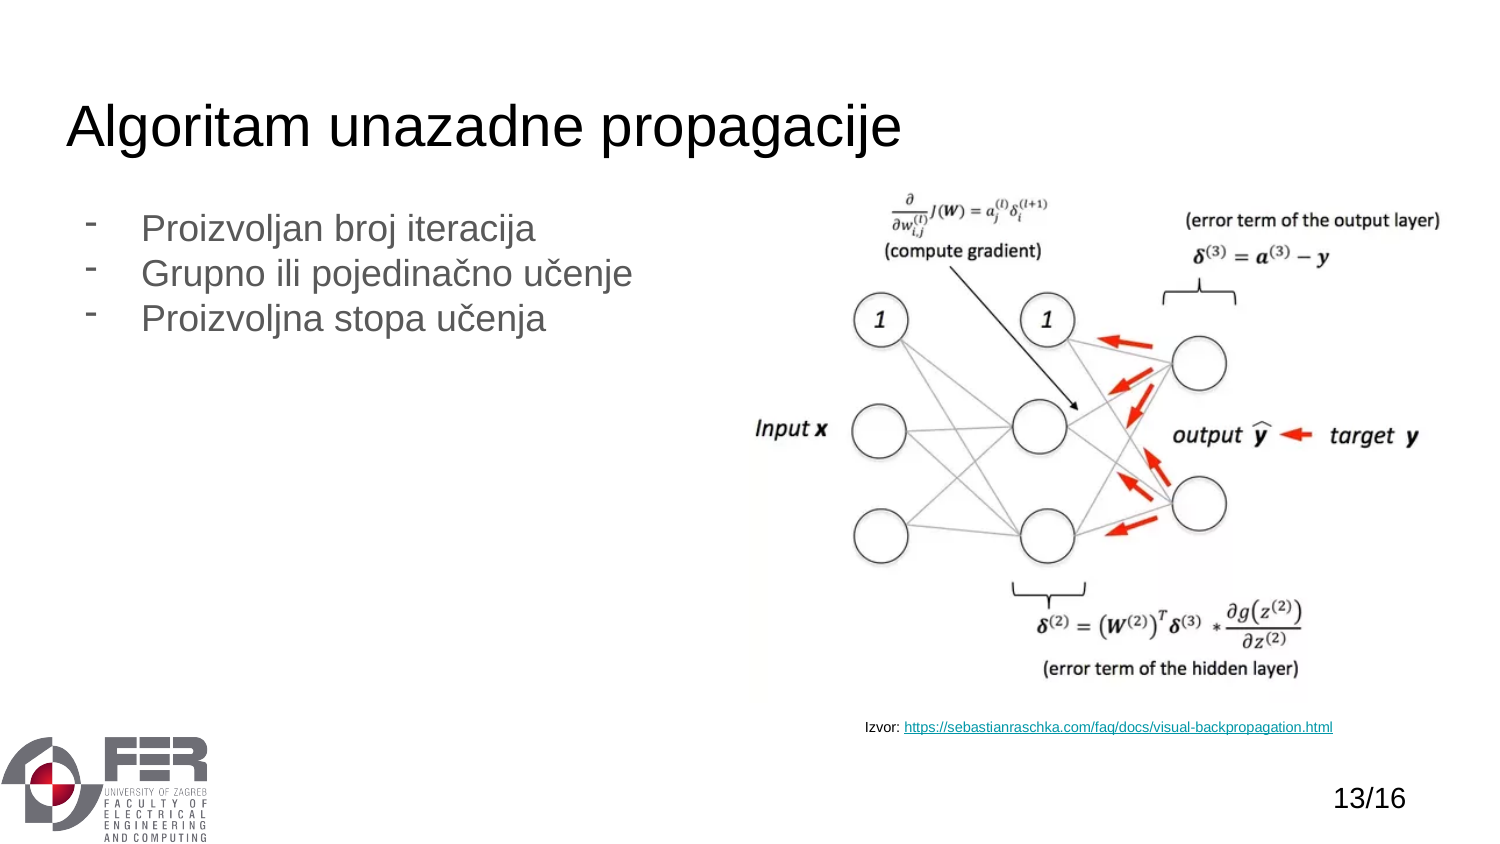

# Algoritam unazadne propagacije
Proizvoljan broj iteracija
Grupno ili pojedinačno učenje
Proizvoljna stopa učenja
Izvor: https://sebastianraschka.com/faq/docs/visual-backpropagation.html